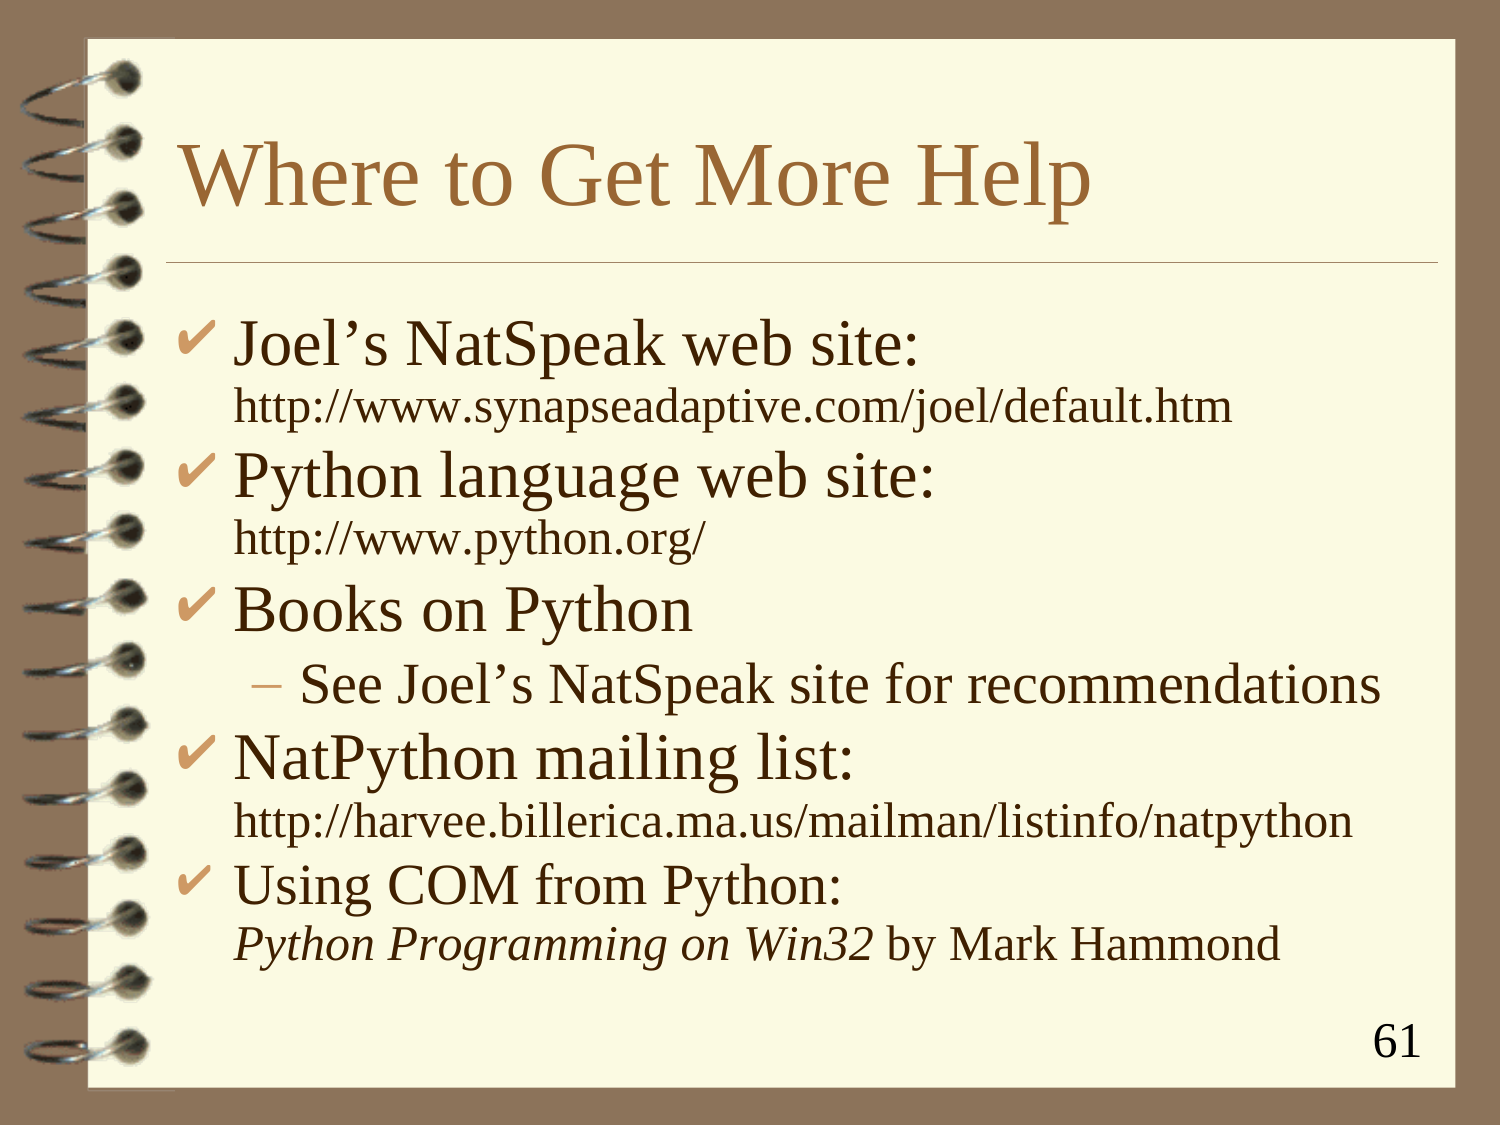

# Where to Get More Help
Joel’s NatSpeak web site:
http://www.synapseadaptive.com/joel/default.htm
Python language web site:
http://www.python.org/
Books on Python
See Joel’s NatSpeak site for recommendations
NatPython mailing list:
http://harvee.billerica.ma.us/mailman/listinfo/natpython
Using COM from Python:
Python Programming on Win32 by Mark Hammond
61